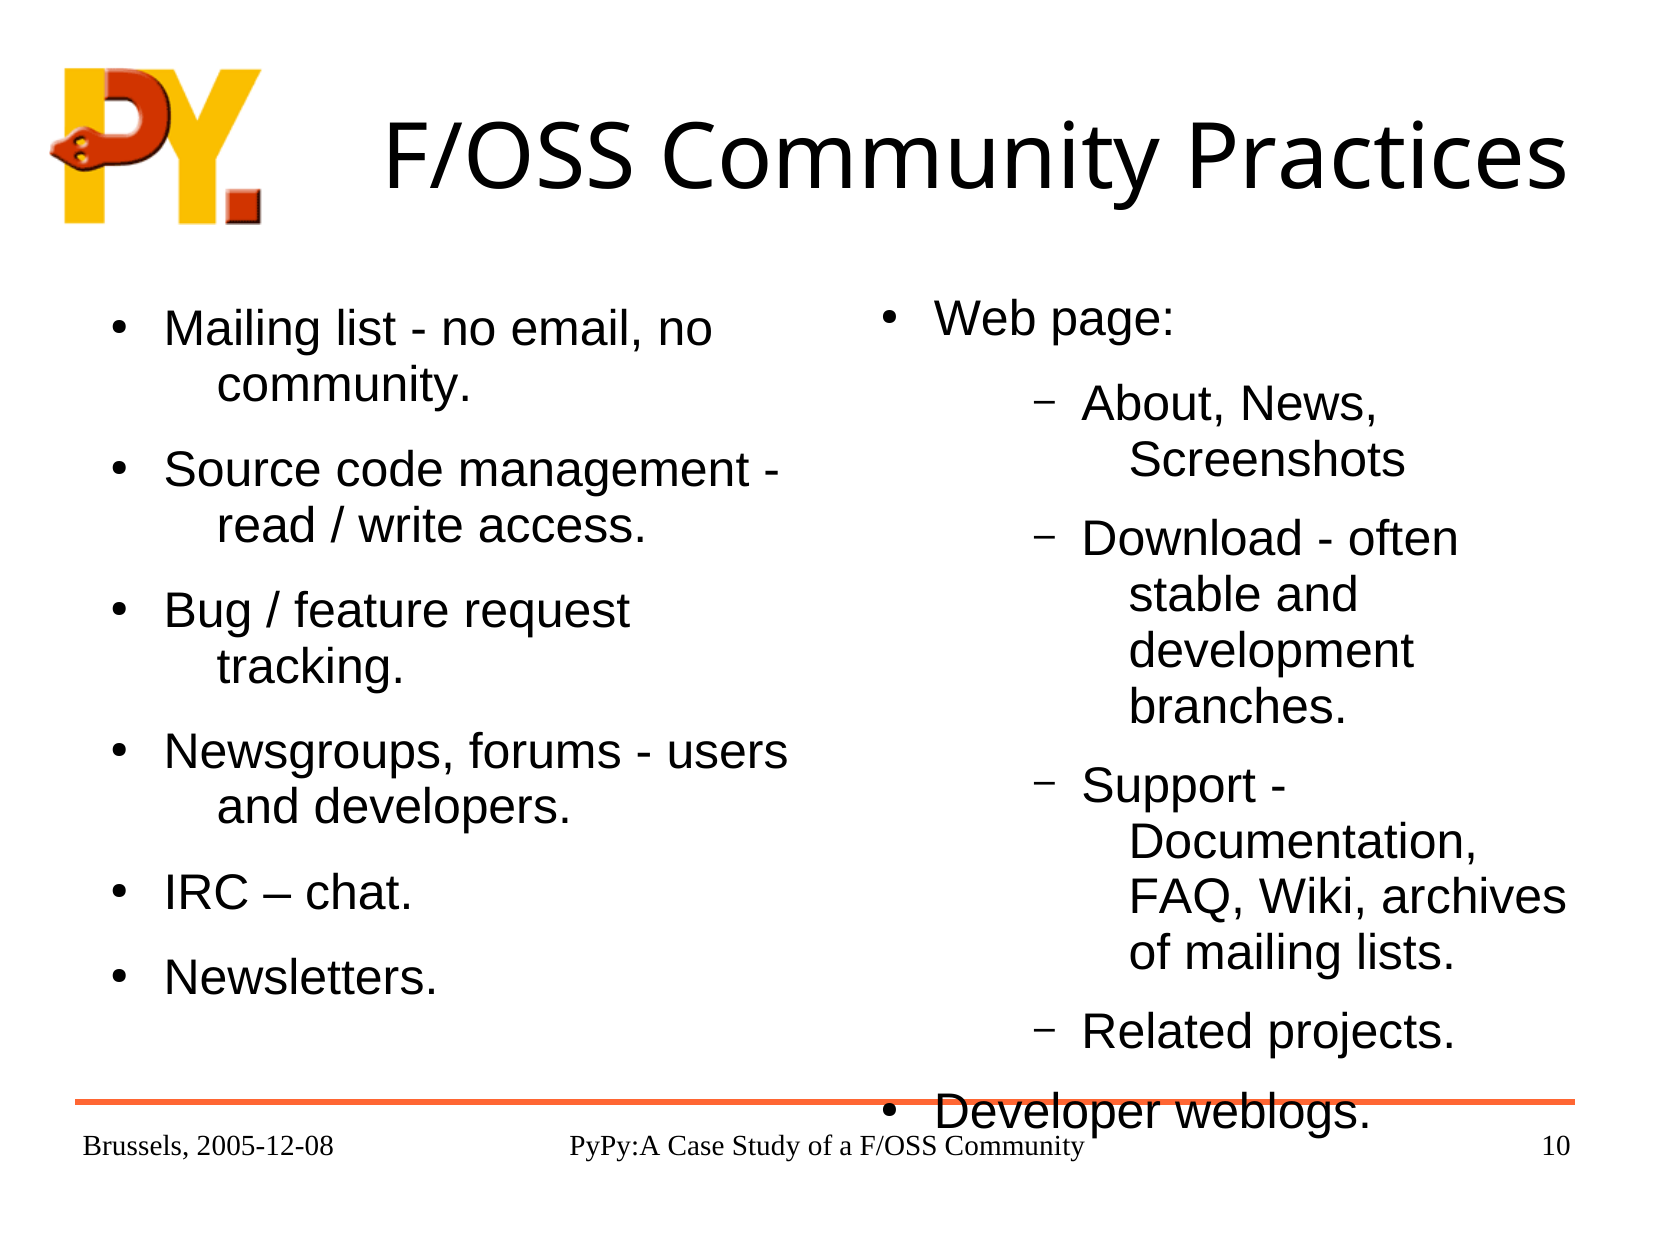

# F/OSS Community Practices
Web page:
About, News, Screenshots
Download - often stable and development branches.
Support - Documentation, FAQ, Wiki, archives of mailing lists.
Related projects.
Developer weblogs.
Mailing list - no email, no community.
Source code management - read / write access.
Bug / feature request tracking.
Newsgroups, forums - users and developers.
IRC – chat.
Newsletters.
Brussels, 2005-12-08
PyPy: A Case Study of a F/OSS Community
10